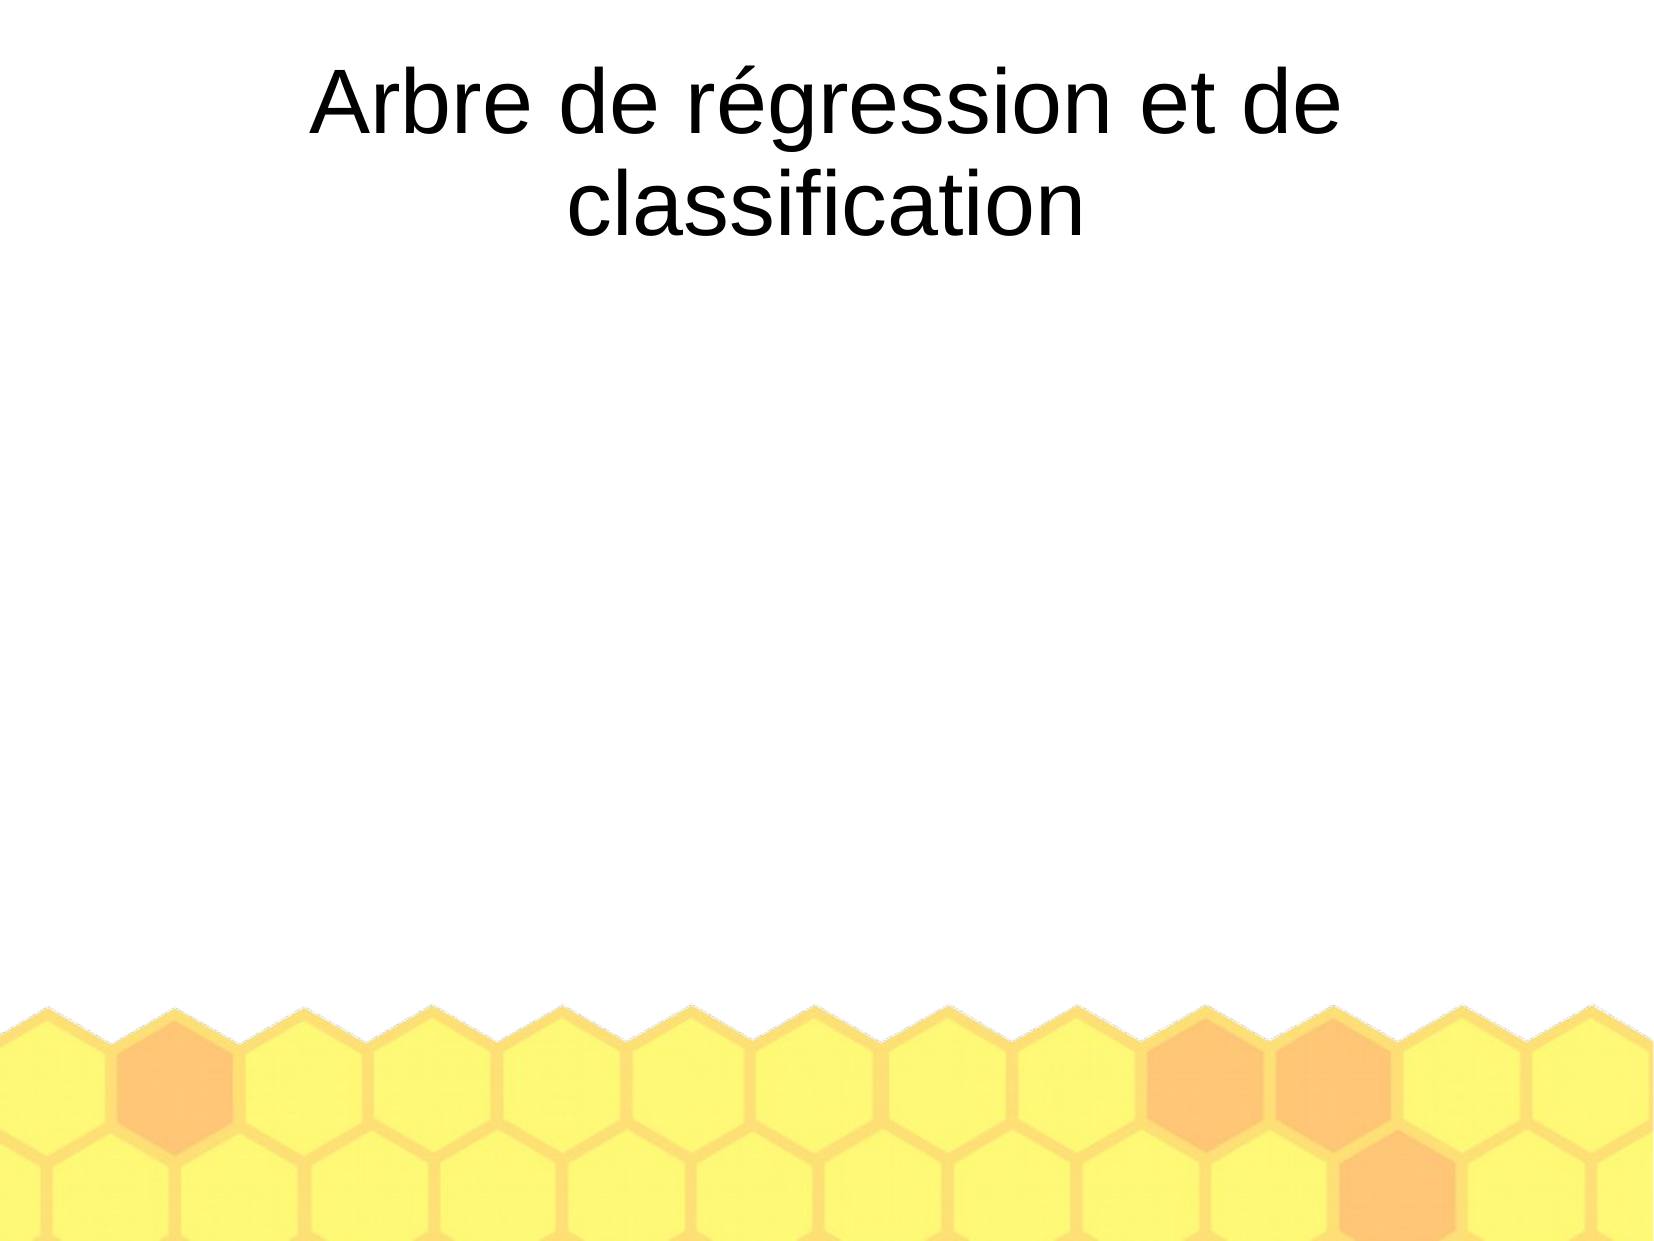

# Arbre de régression et de classification